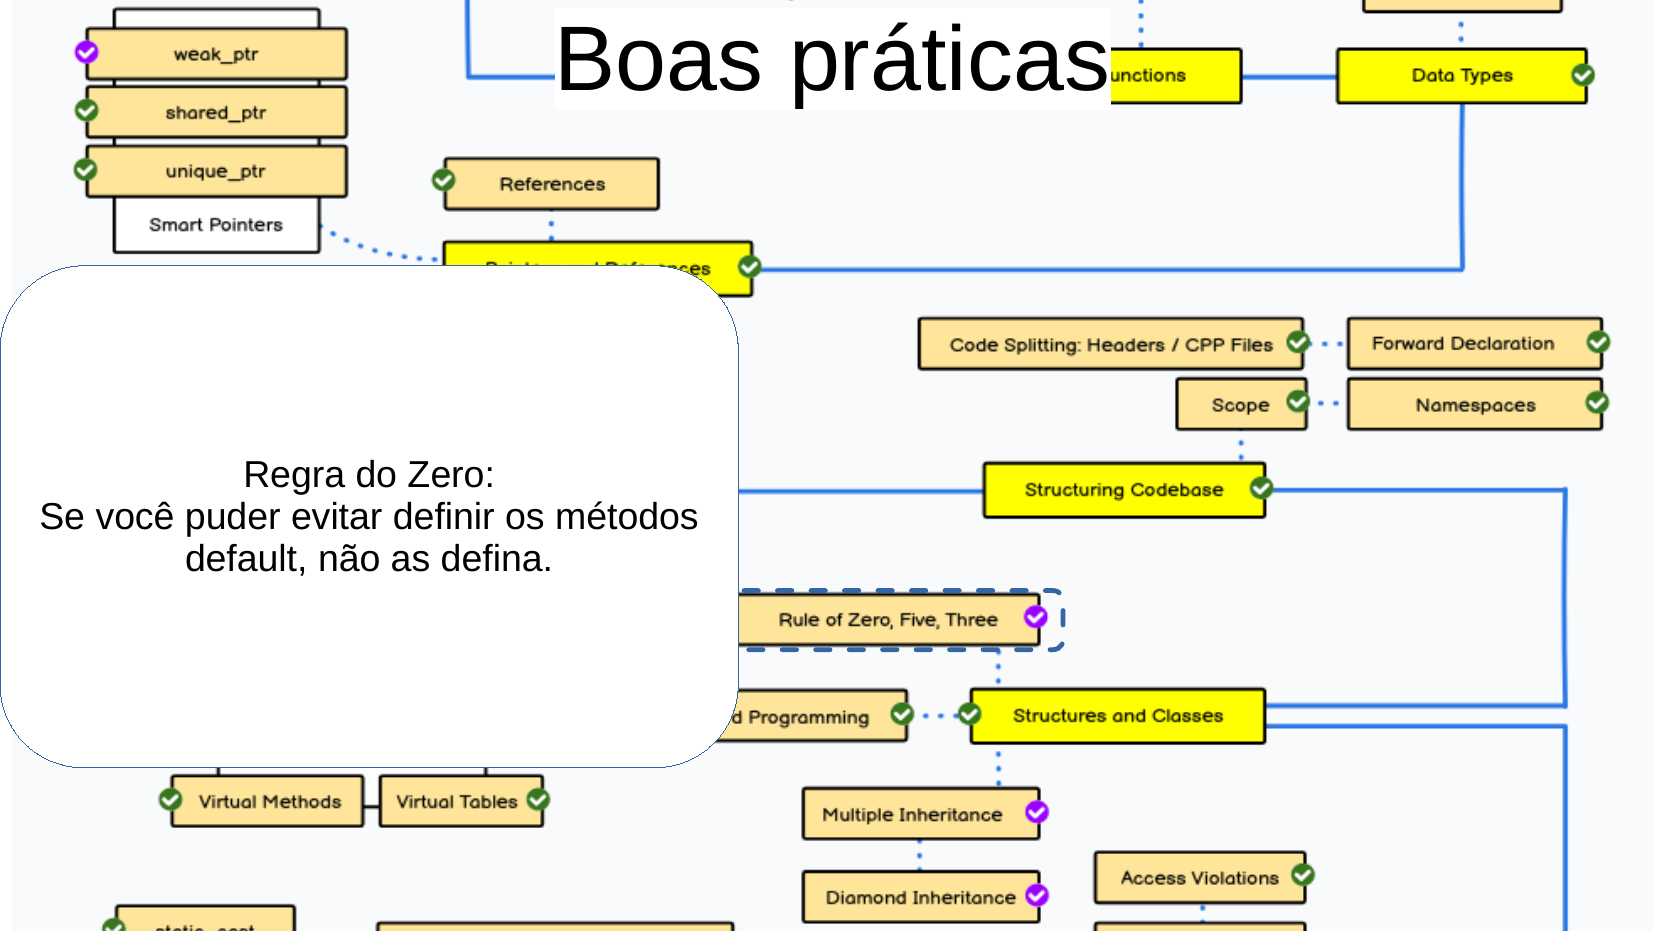

# Boas práticas
Regra do Zero:
Se você puder evitar definir os métodos default, não as defina.